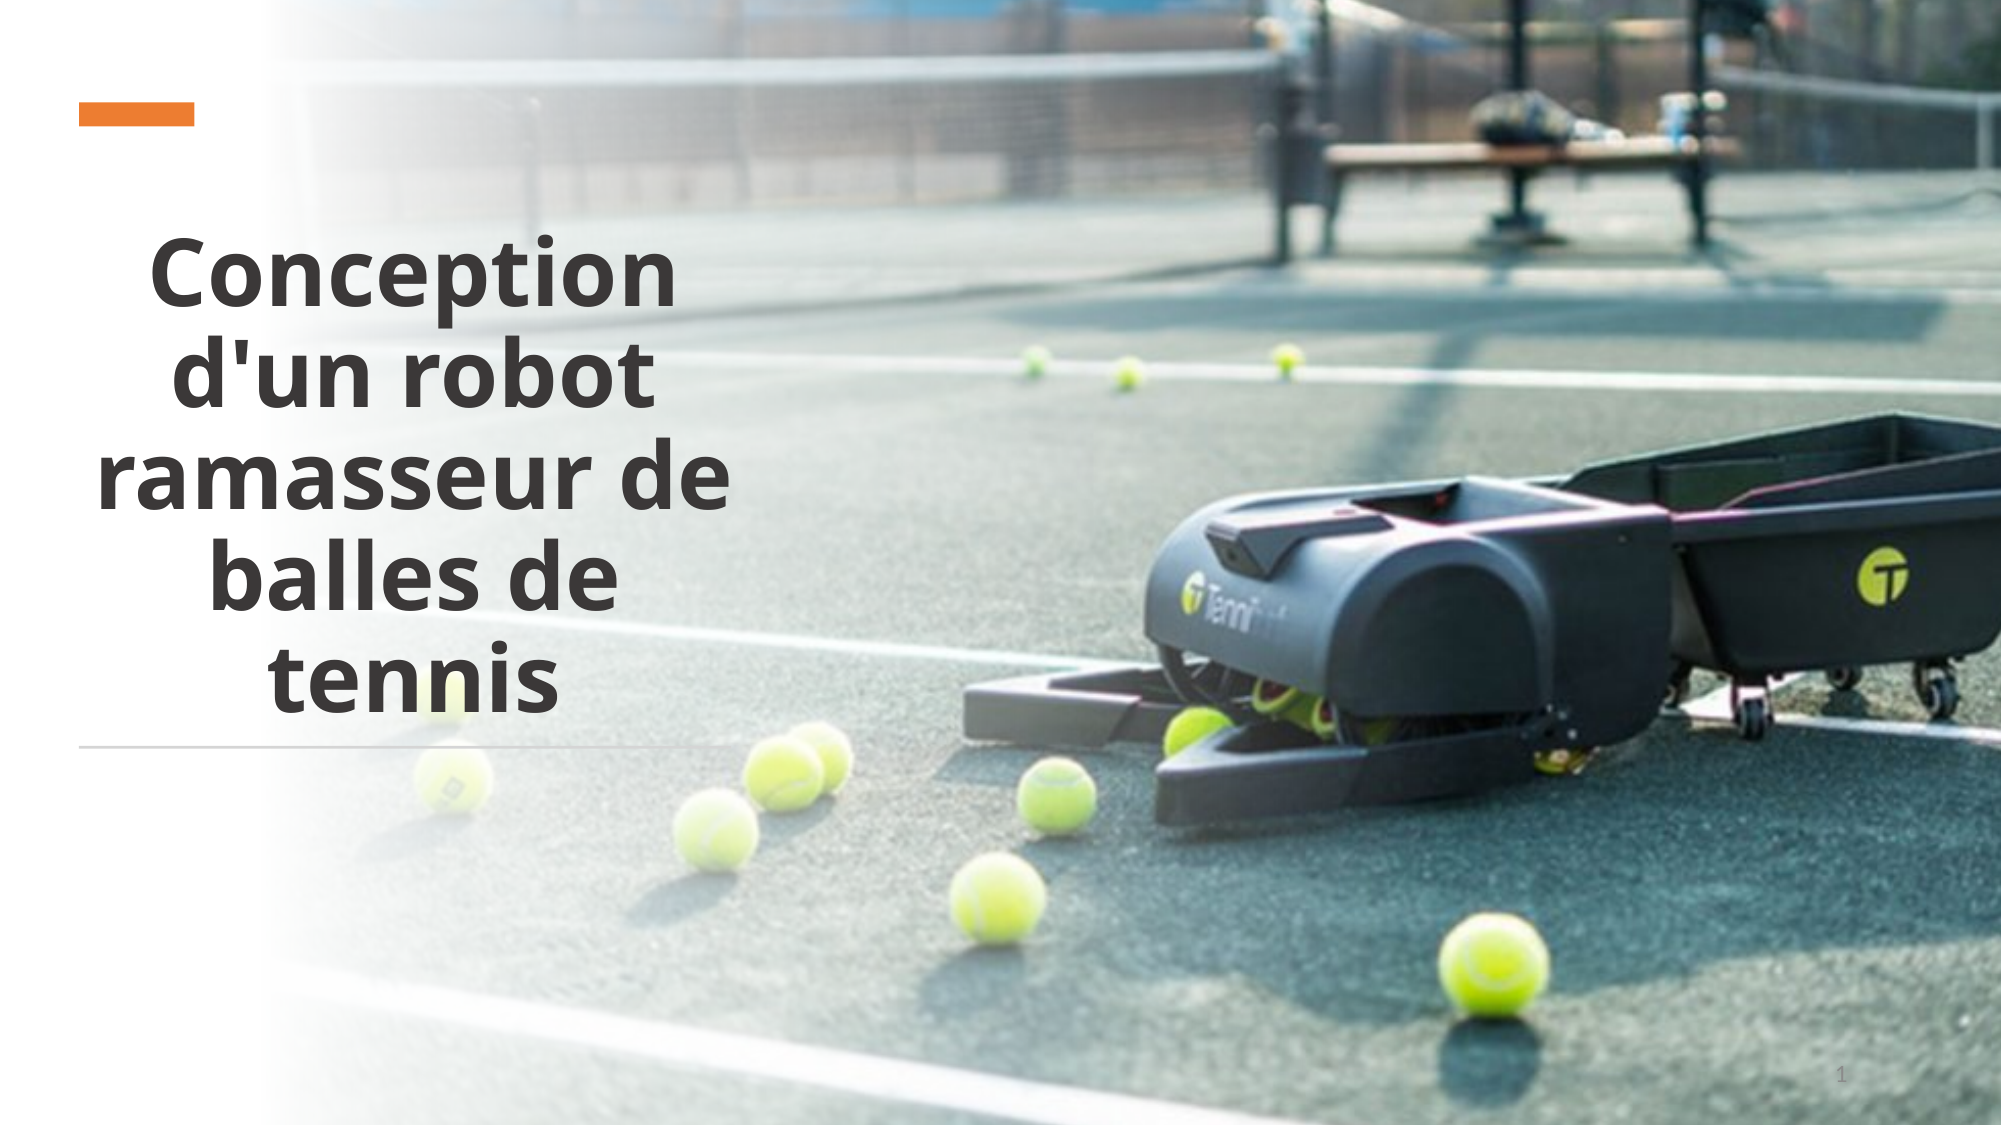

Conception d'un robot ramasseur de balles de tennis
1